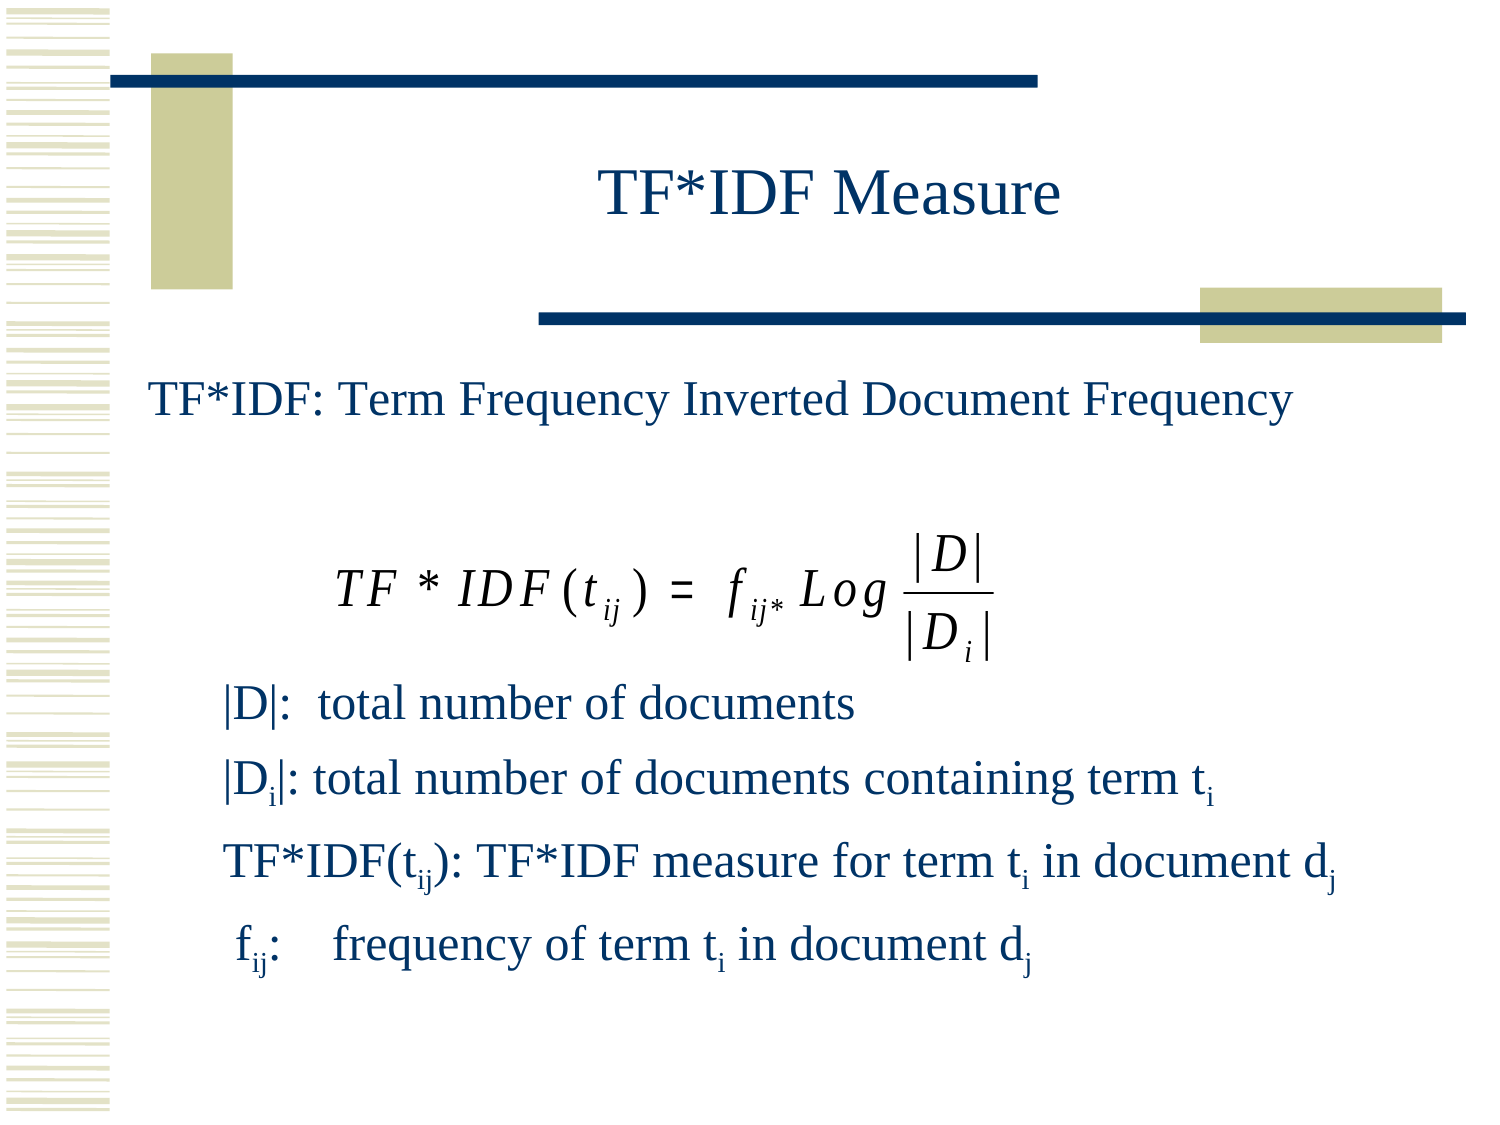

#
TF*IDF Measure
TF*IDF: Term Frequency Inverted Document Frequency
|D|: total number of documents
|Di|: total number of documents containing term ti
TF*IDF(tij): TF*IDF measure for term ti in document dj
 fij: frequency of term ti in document dj